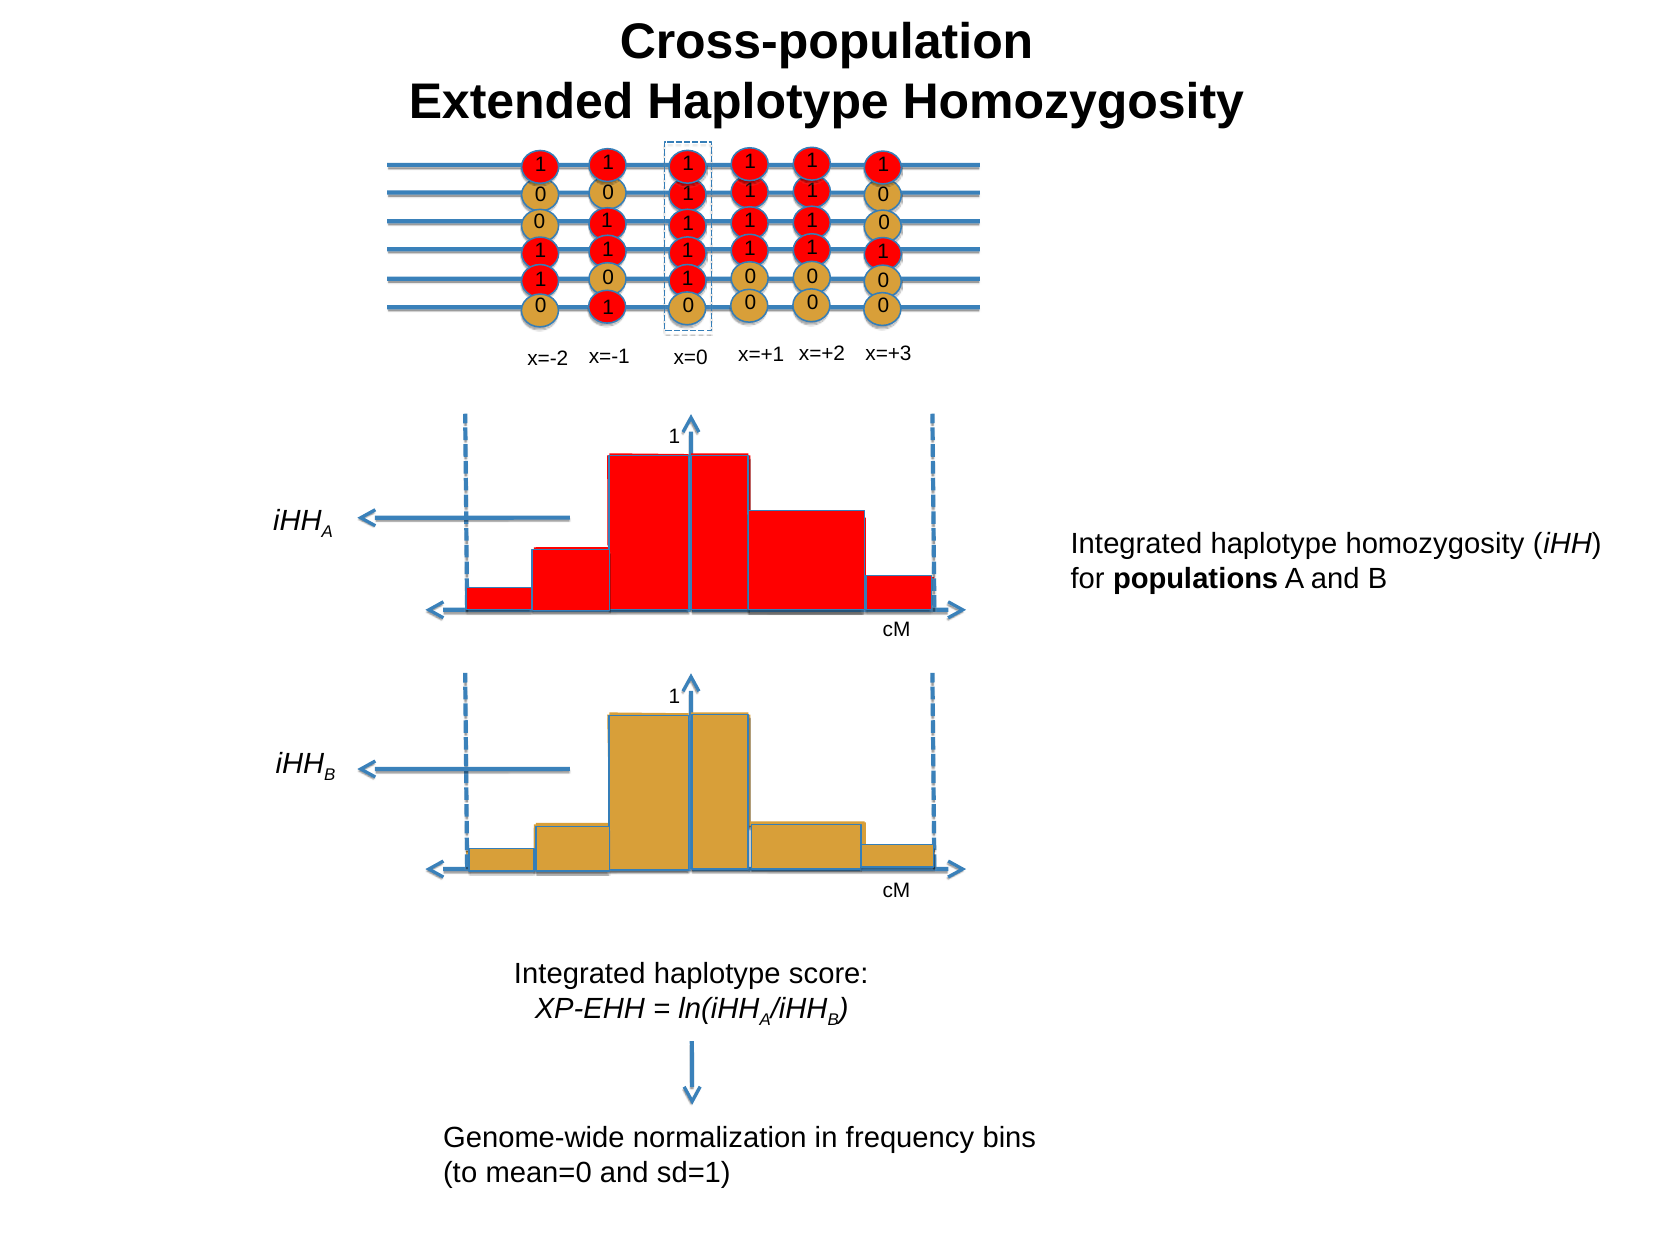

Cross-population
Extended Haplotype Homozygosity
1
1
1
1
1
1
1
1
0
1
0
0
1
1
1
0
0
1
1
1
1
1
1
1
0
0
0
1
1
0
0
0
0
0
0
1
x=+3
x=+2
x=+1
x=-1
x=0
x=-2
1
iHHA
Integrated haplotype homozygosity (iHH)
for populations A and B
0
cM
1
iHHB
0
cM
Integrated haplotype score:
XP-EHH = ln(iHHA/iHHB)
Genome-wide normalization in frequency bins
(to mean=0 and sd=1)